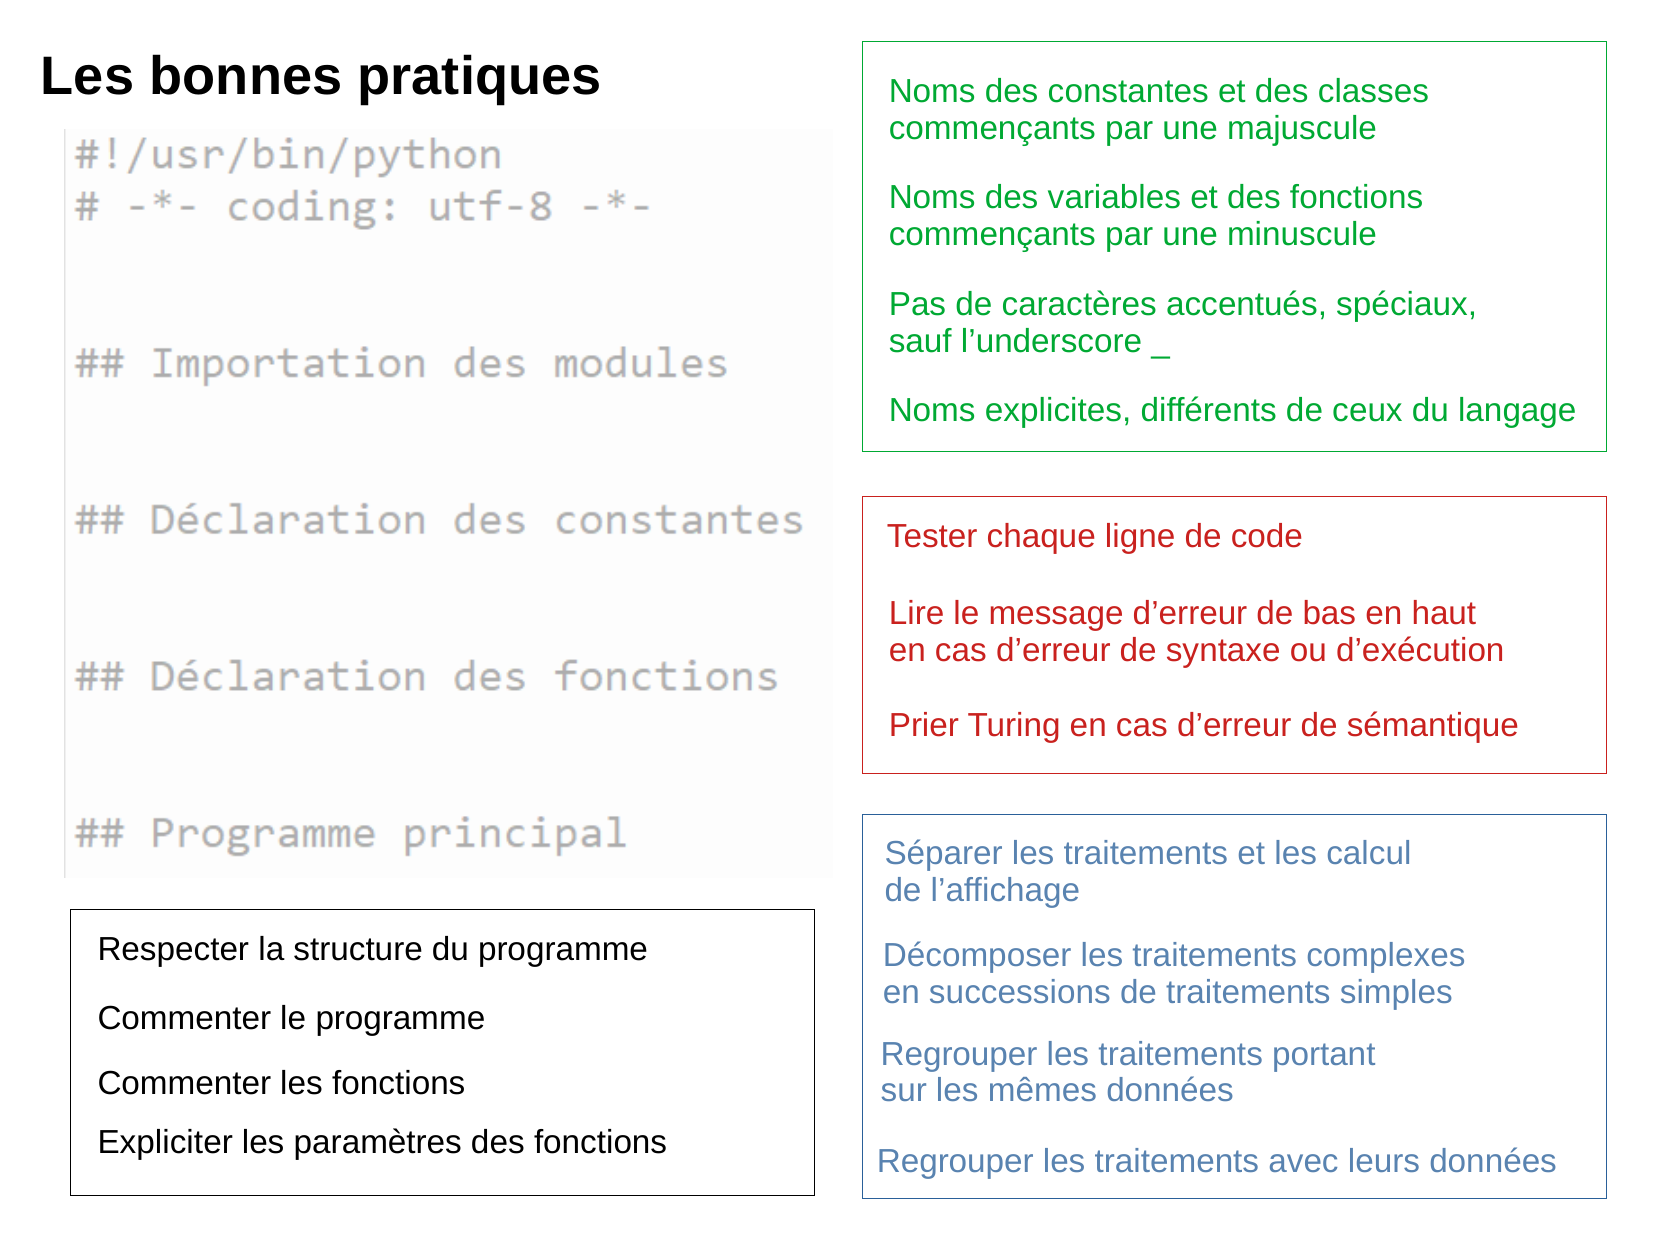

Les bonnes pratiques
Noms des constantes et des classes commençants par une majuscule
Noms des variables et des fonctions commençants par une minuscule
Pas de caractères accentués, spéciaux,
sauf l’underscore _
Noms explicites, différents de ceux du langage
Tester chaque ligne de code
Lire le message d’erreur de bas en haut
en cas d’erreur de syntaxe ou d’exécution
Prier Turing en cas d’erreur de sémantique
Séparer les traitements et les calcul
de l’affichage
Respecter la structure du programme
Décomposer les traitements complexes
en successions de traitements simples
Commenter le programme
Regrouper les traitements portant
sur les mêmes données
Commenter les fonctions
Expliciter les paramètres des fonctions
Regrouper les traitements avec leurs données